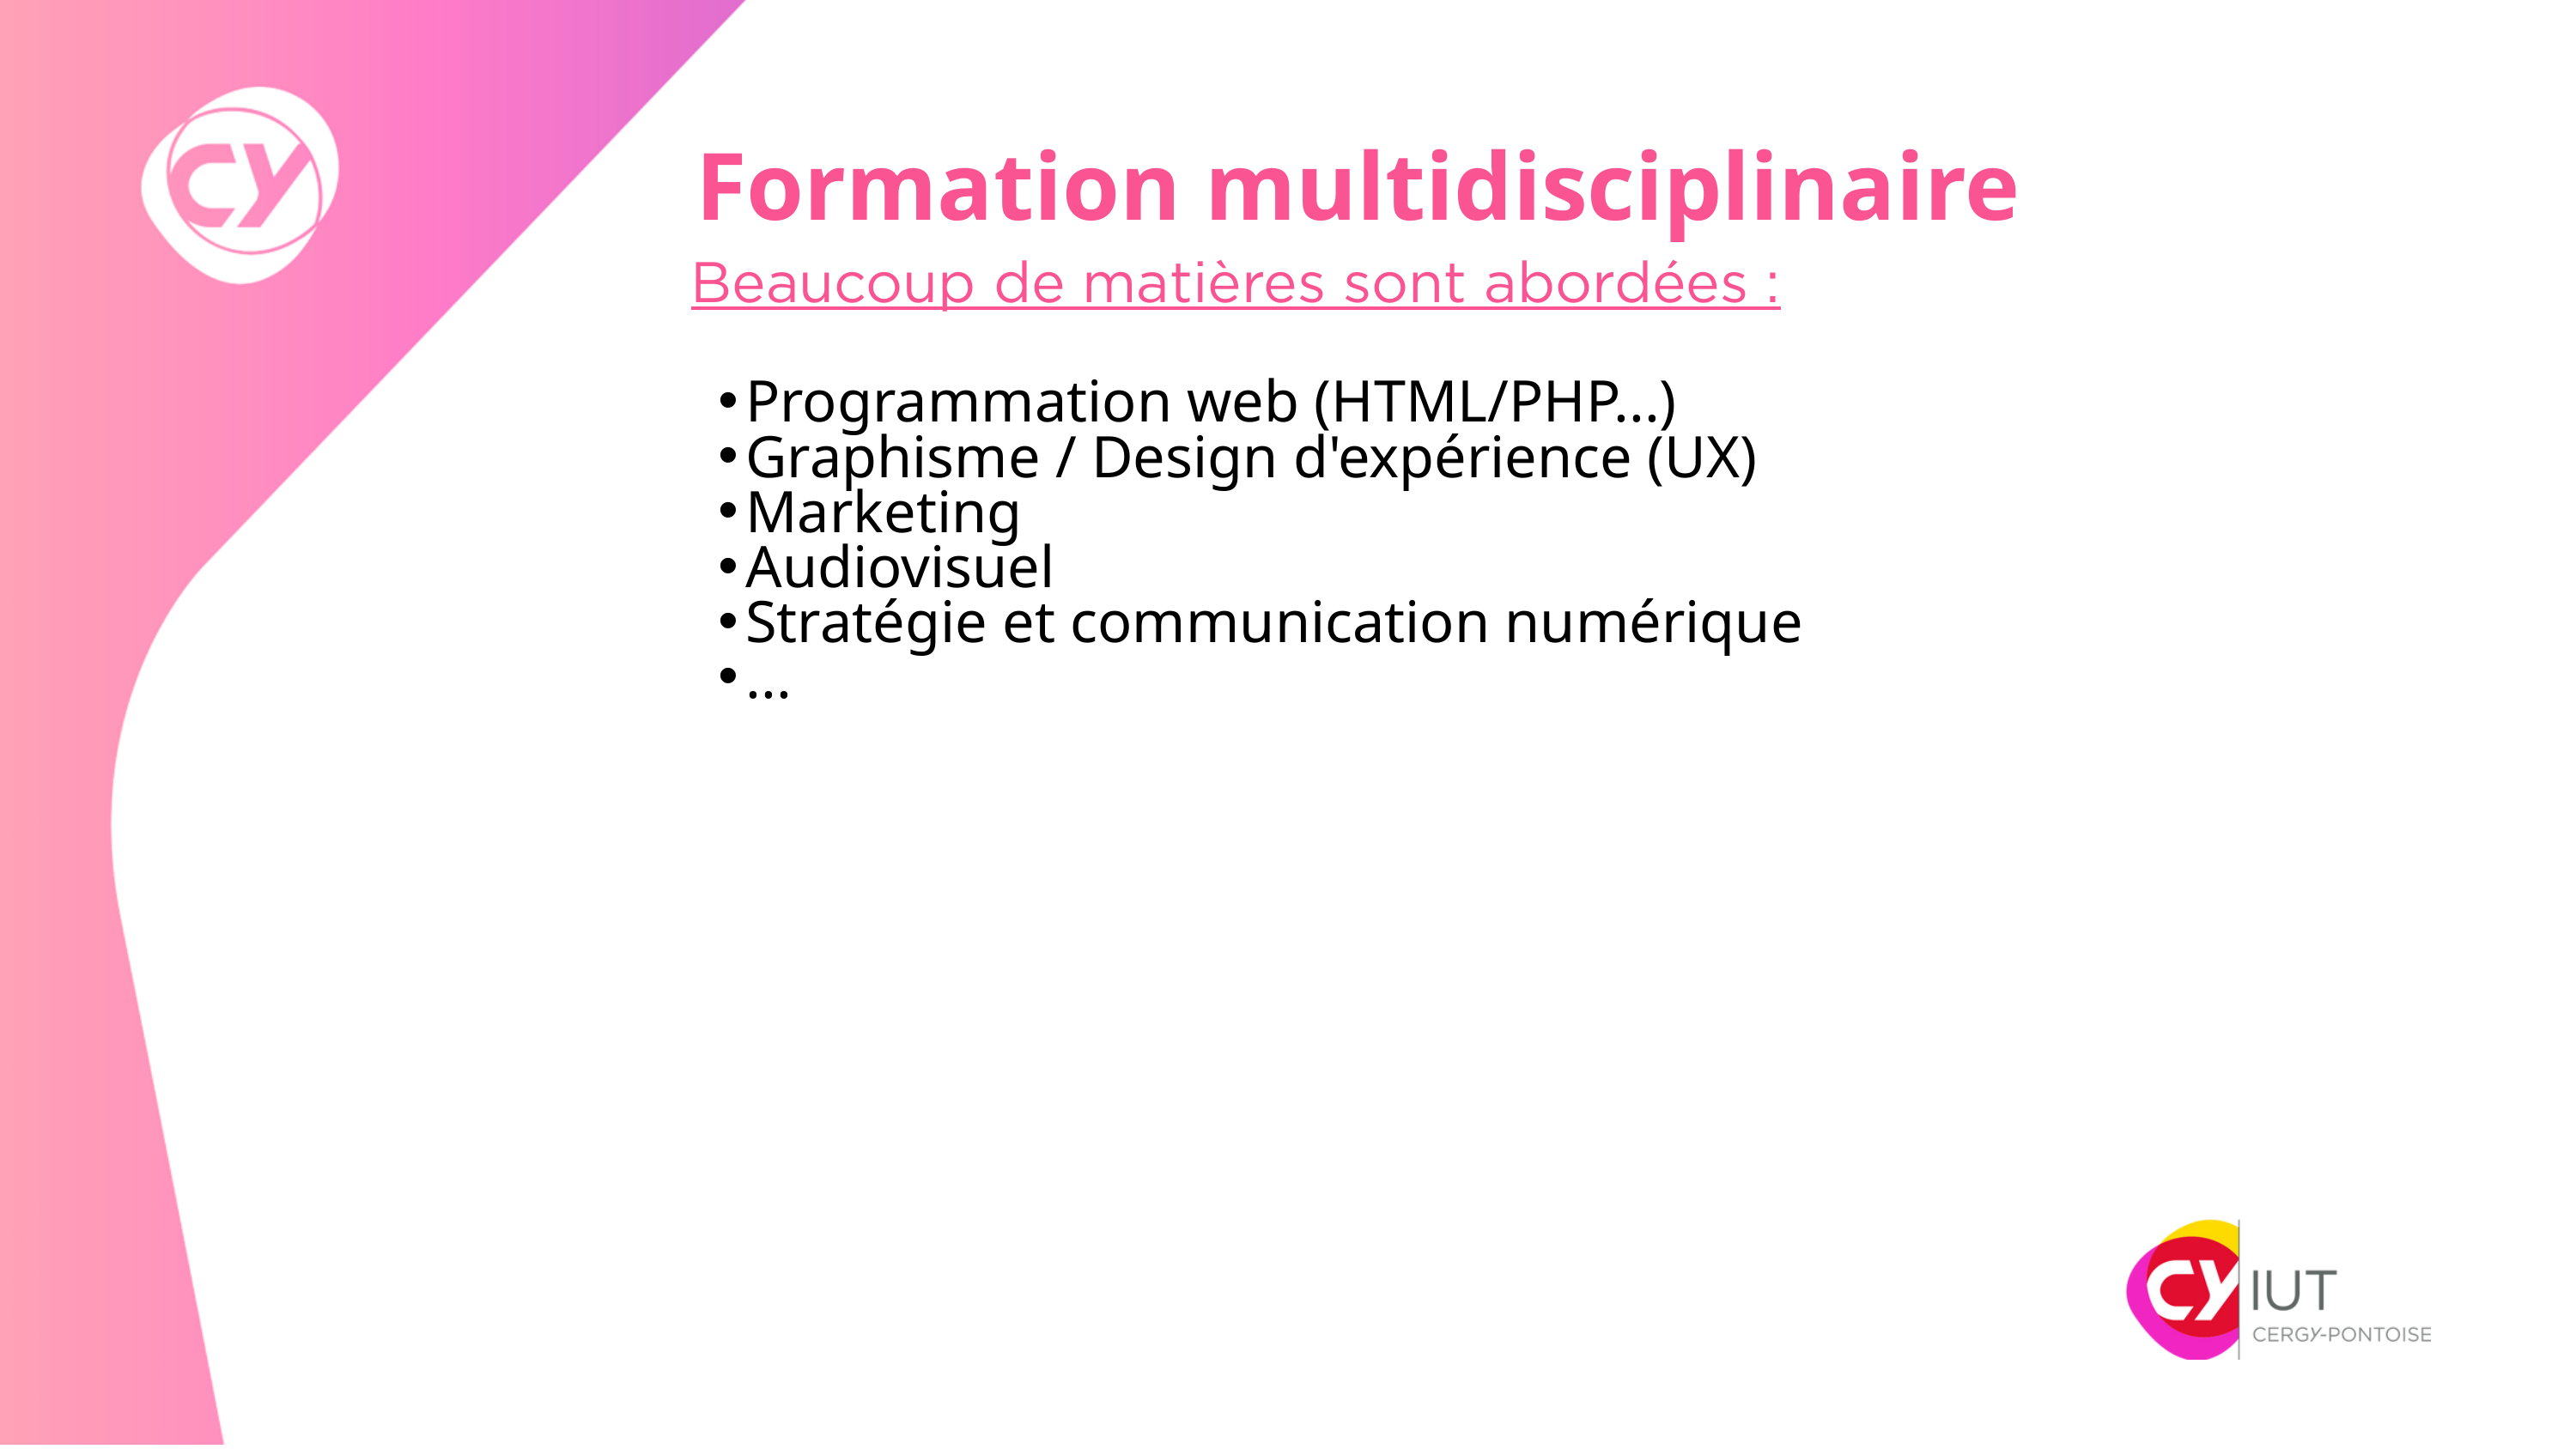

Formation multidisciplinaire
Beaucoup de matières sont abordées :
Programmation web (HTML/PHP...)
Graphisme / Design d'expérience (UX)
Marketing
Audiovisuel
Stratégie et communication numérique
...
Connaissances
Expertise